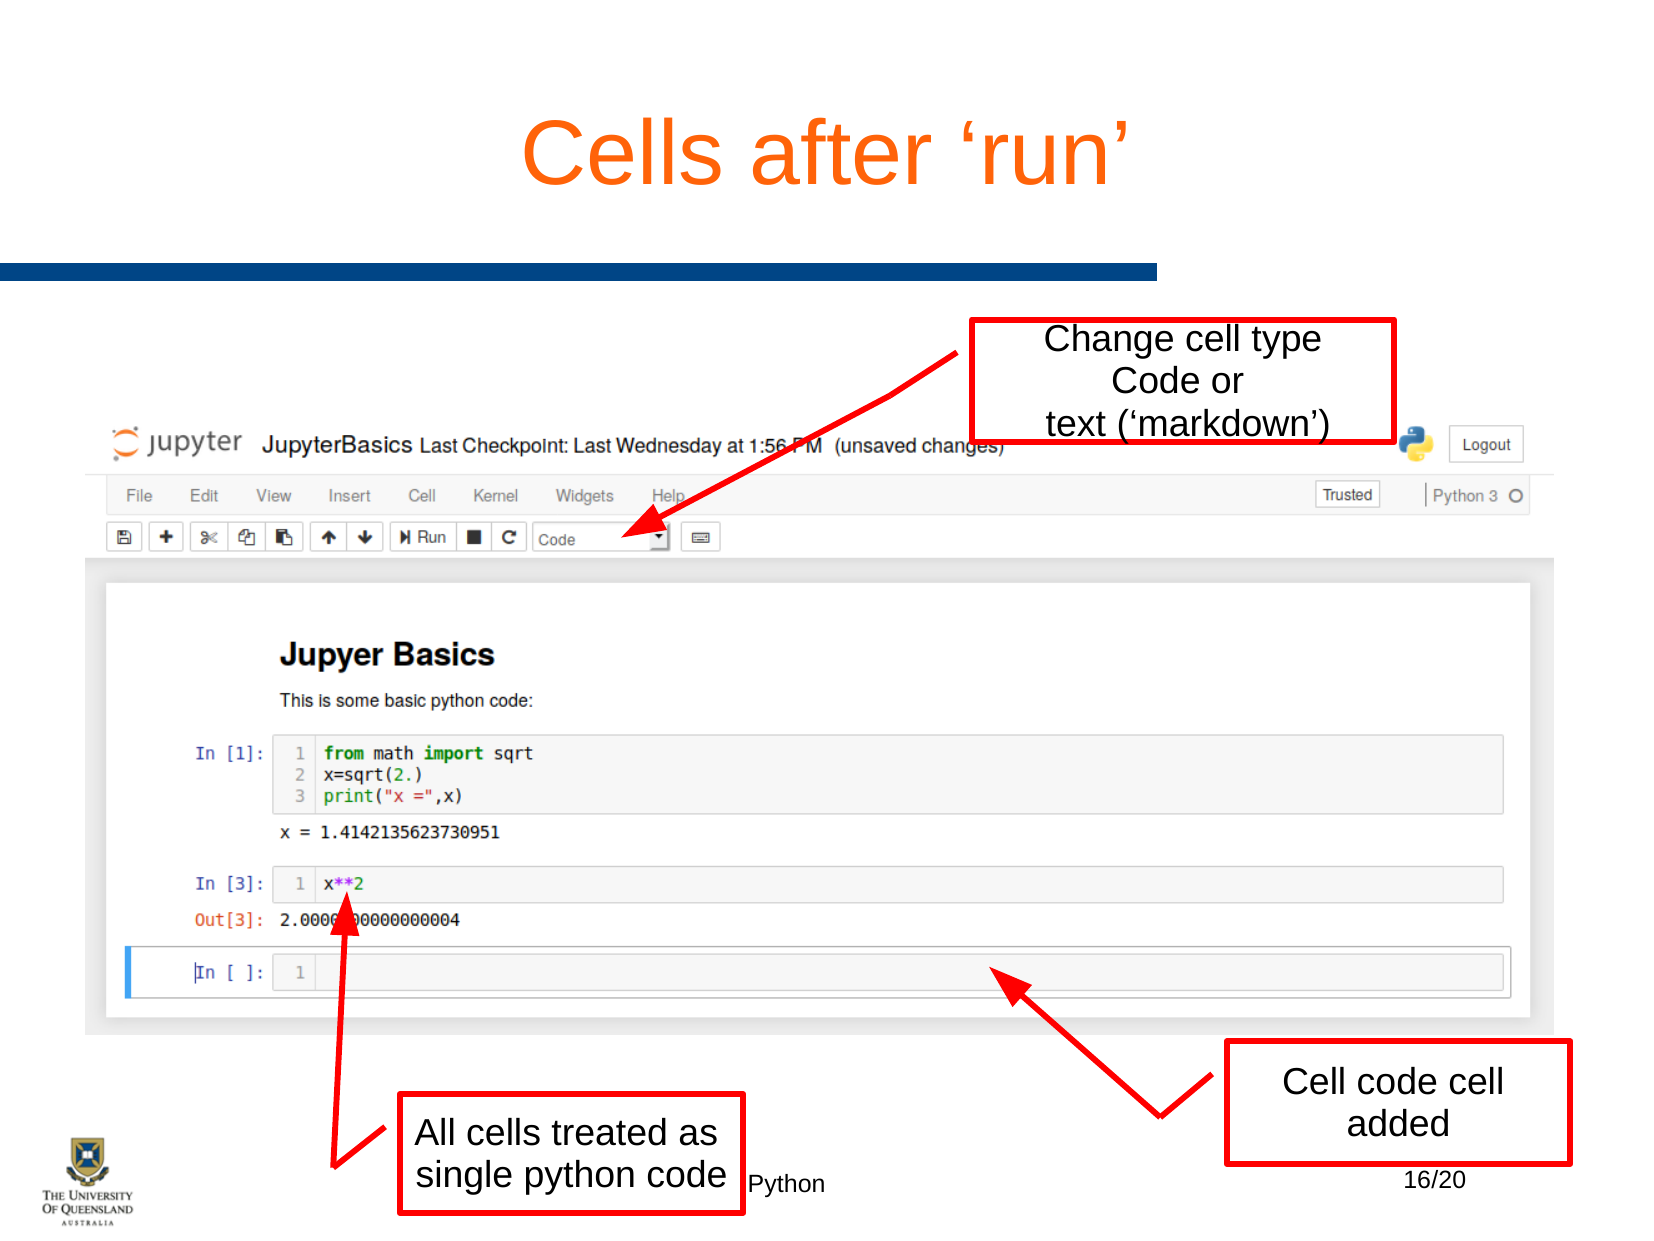

# Cells after ‘run’
Change cell type
Code or
 text (‘markdown’)
Cell code cell
added
All cells treated as
single python code